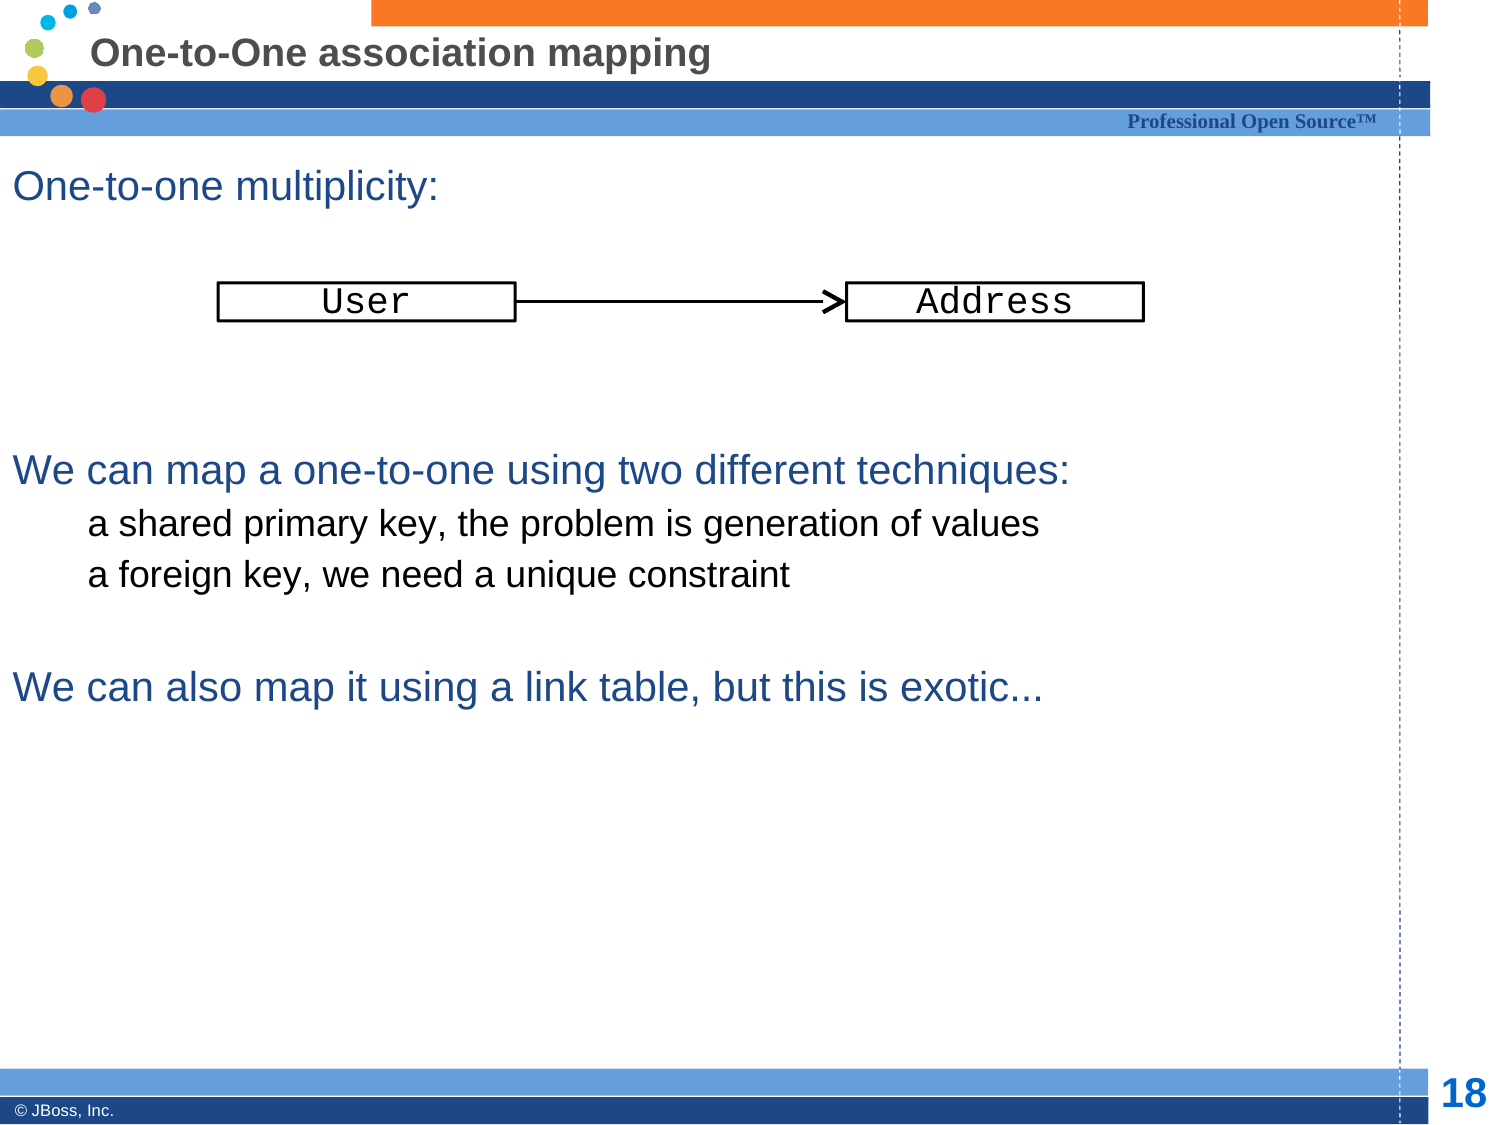

# One-to-One association mapping
One-to-one multiplicity:
We can map a one-to-one using two different techniques:
a shared primary key, the problem is generation of values
a foreign key, we need a unique constraint
We can also map it using a link table, but this is exotic...
User
Address